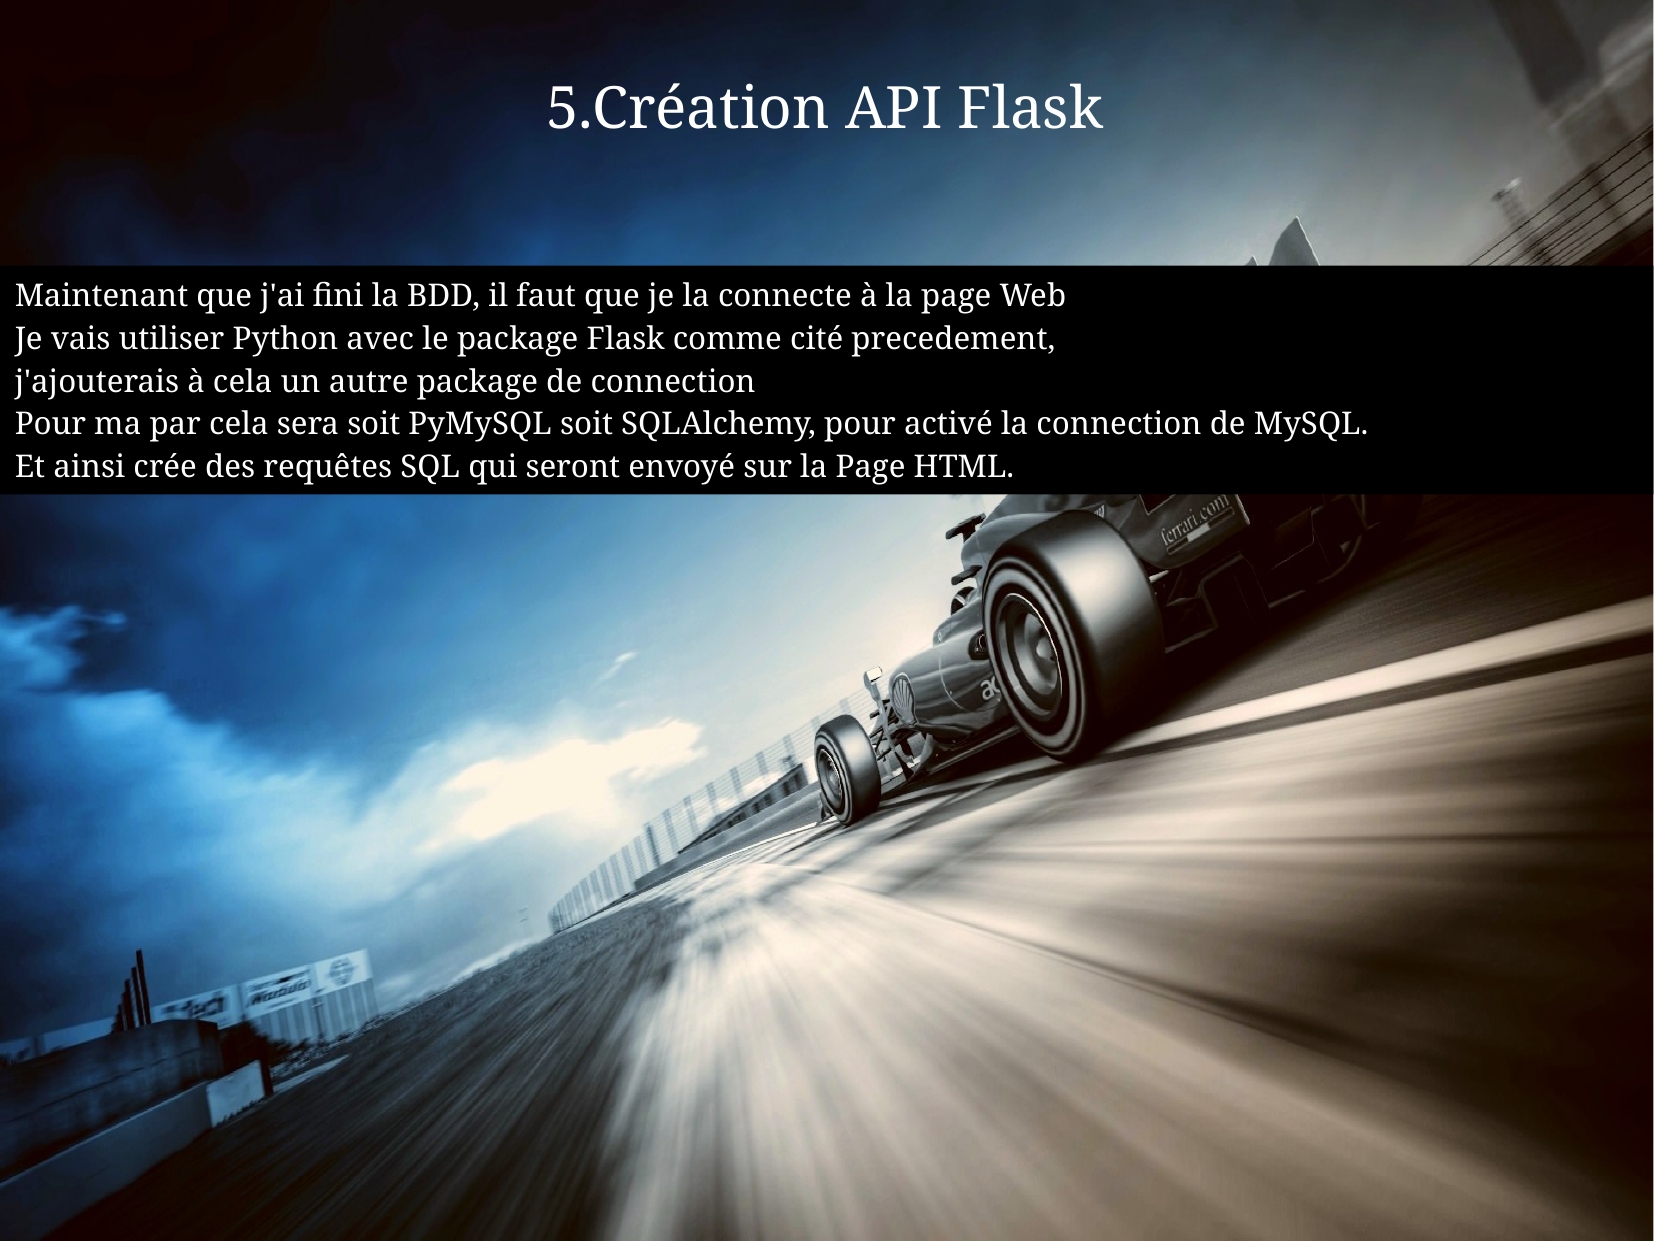

#
5.Création API Flask
Maintenant que j'ai fini la BDD, il faut que je la connecte à la page Web
Je vais utiliser Python avec le package Flask comme cité precedement,
j'ajouterais à cela un autre package de connection
Pour ma par cela sera soit PyMySQL soit SQLAlchemy, pour activé la connection de MySQL.
Et ainsi crée des requêtes SQL qui seront envoyé sur la Page HTML.